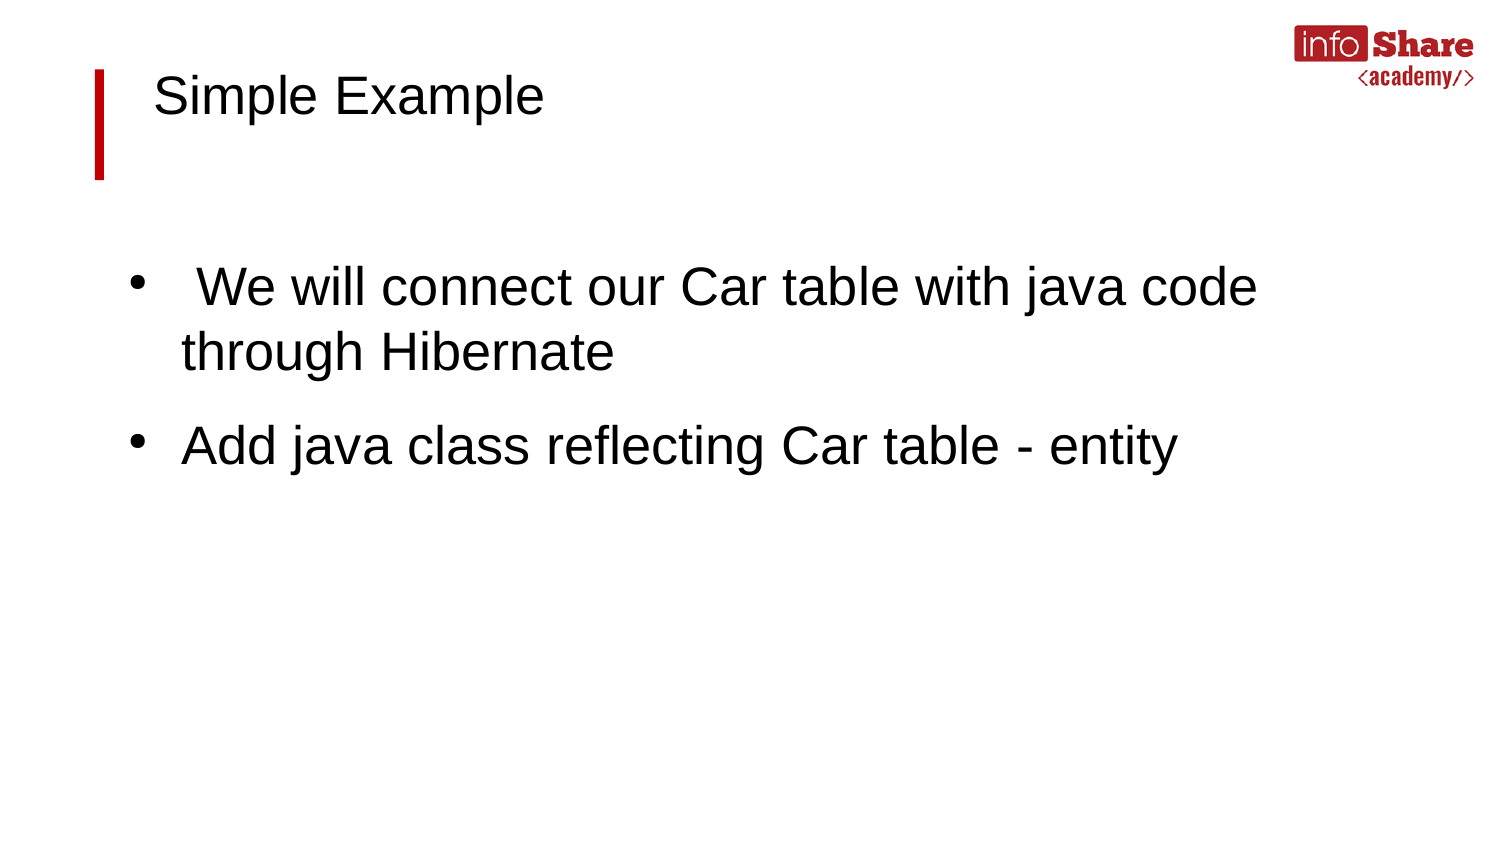

# Simple Example
 We will connect our Car table with java code through Hibernate
Add java class reflecting Car table - entity